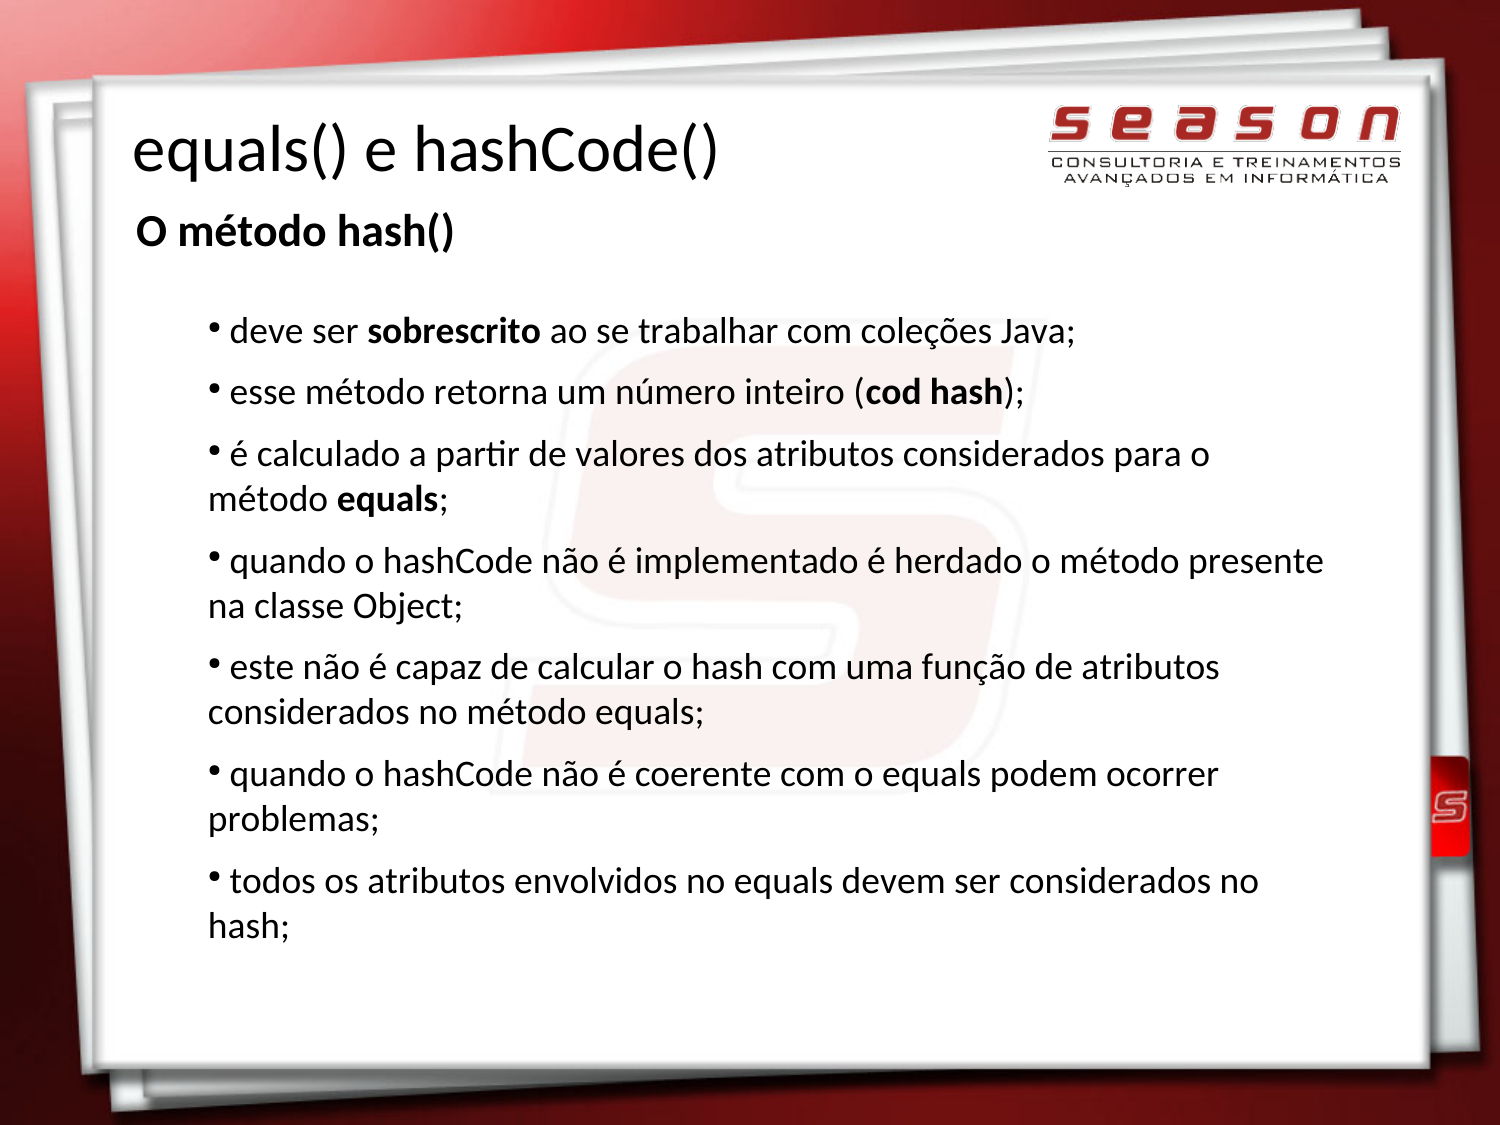

# equals() e hashCode()
O método hash()
 deve ser sobrescrito ao se trabalhar com coleções Java;
 esse método retorna um número inteiro (cod hash);
 é calculado a partir de valores dos atributos considerados para o método equals;
 quando o hashCode não é implementado é herdado o método presente na classe Object;
 este não é capaz de calcular o hash com uma função de atributos considerados no método equals;
 quando o hashCode não é coerente com o equals podem ocorrer problemas;
 todos os atributos envolvidos no equals devem ser considerados no hash;